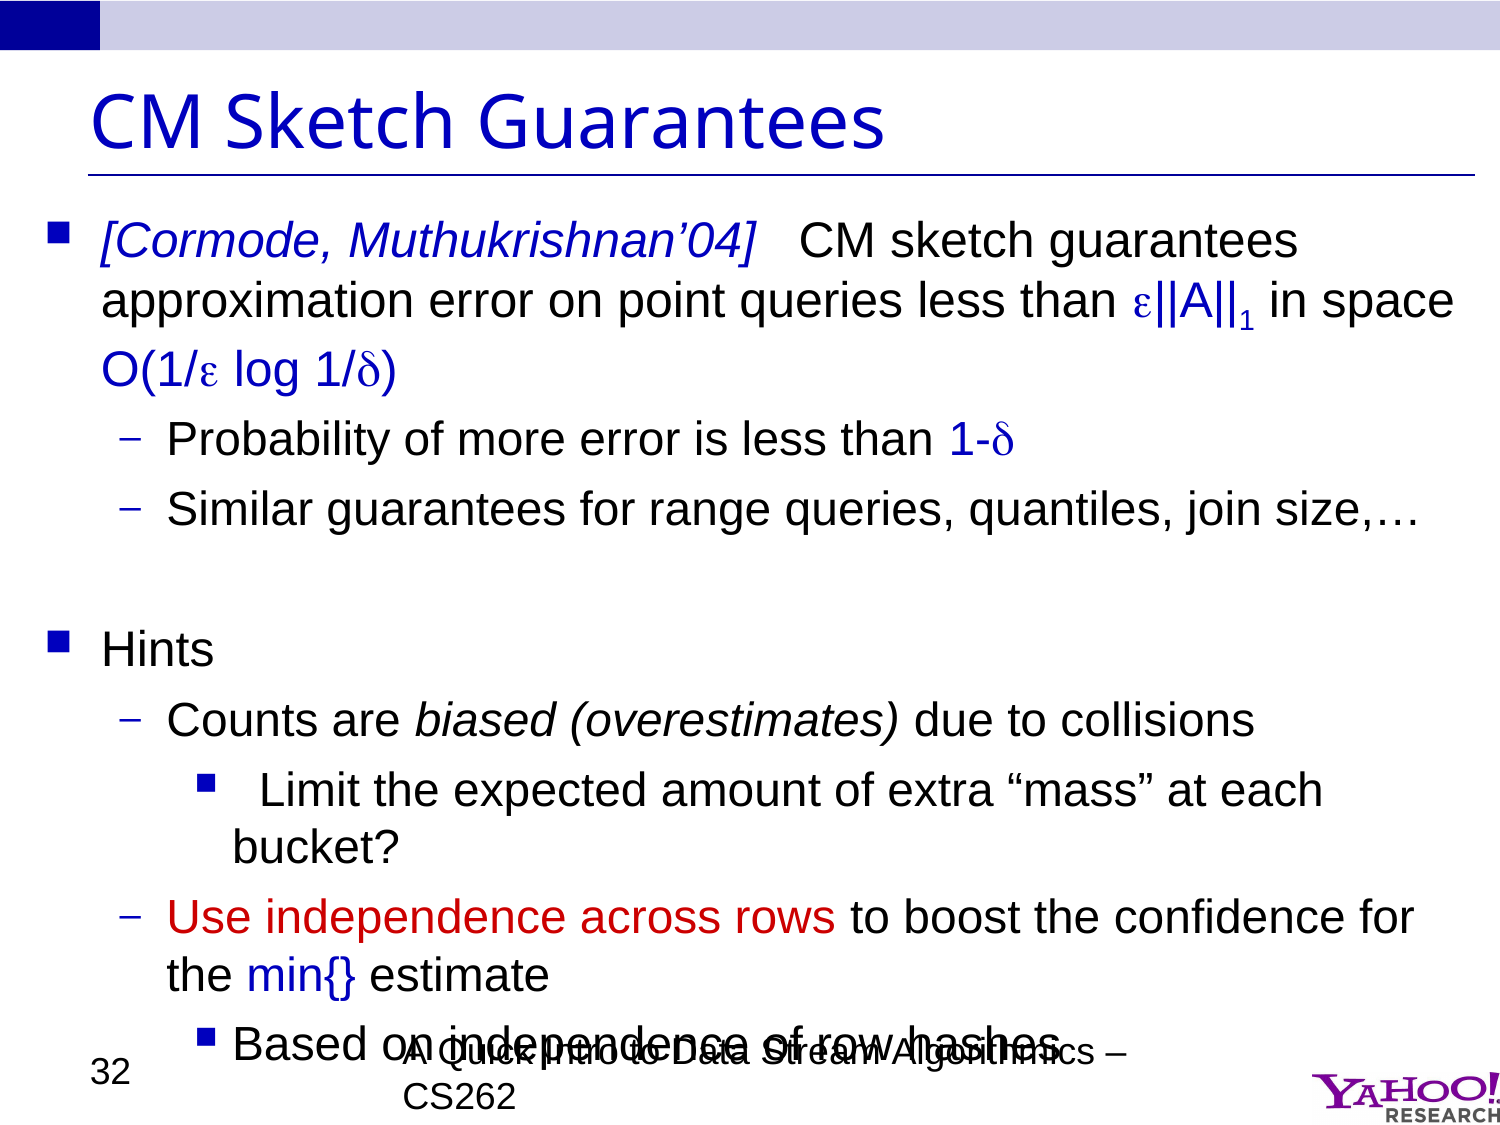

# CM Sketch Guarantees
[Cormode, Muthukrishnan’04] CM sketch guarantees approximation error on point queries less than ||A||1 in space O(1/ log 1/)
Probability of more error is less than 1-
Similar guarantees for range queries, quantiles, join size,…
Hints
Counts are biased (overestimates) due to collisions
 Limit the expected amount of extra “mass” at each bucket?
Use independence across rows to boost the confidence for the min{} estimate
Based on independence of row hashes
Fundamentals of Analyzing and Mining Data Streams
32